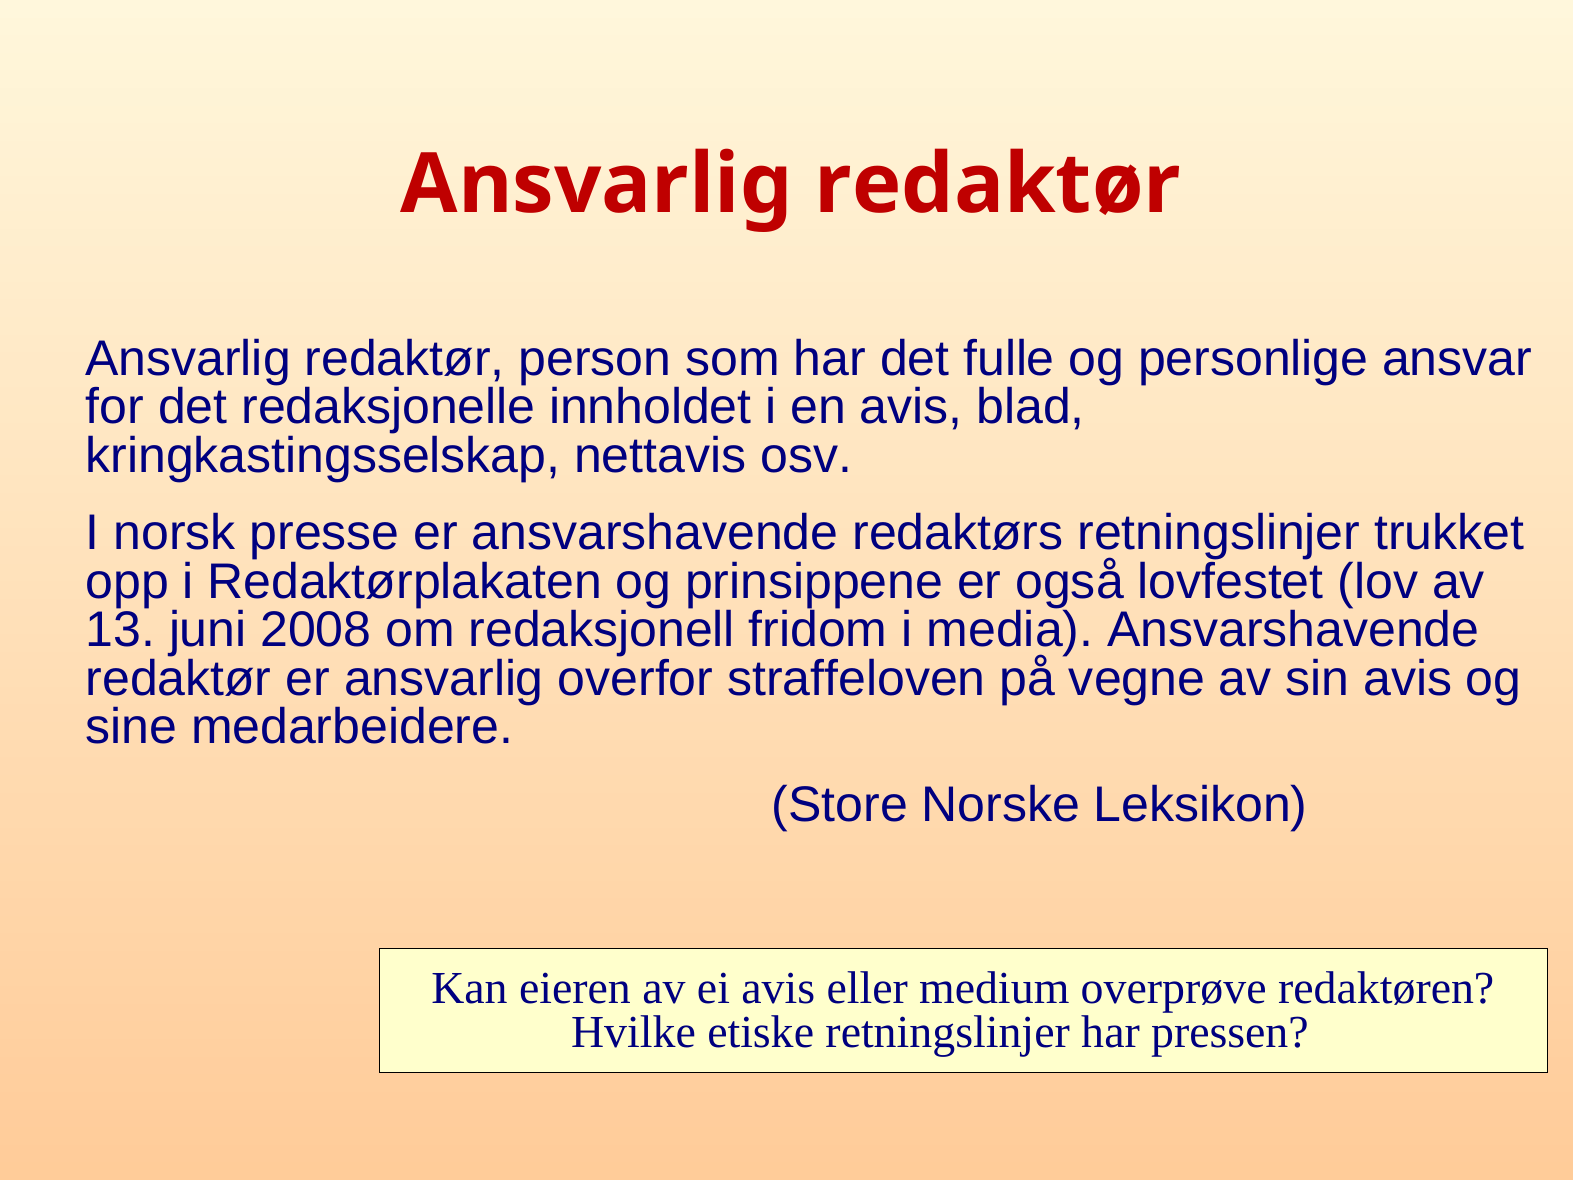

# Ansvarlig redaktør
Ansvarlig redaktør, person som har det fulle og personlige ansvar for det redaksjonelle innholdet i en avis, blad, kringkastingsselskap, nettavis osv.
I norsk presse er ansvarshavende redaktørs retningslinjer trukket opp i Redaktørplakaten og prinsippene er også lovfestet (lov av 13. juni 2008 om redaksjonell fridom i media). Ansvarshavende redaktør er ansvarlig overfor straffeloven på vegne av sin avis og sine medarbeidere.
 (Store Norske Leksikon)
Kan eieren av ei avis eller medium overprøve redaktøren?
Hvilke etiske retningslinjer har pressen?